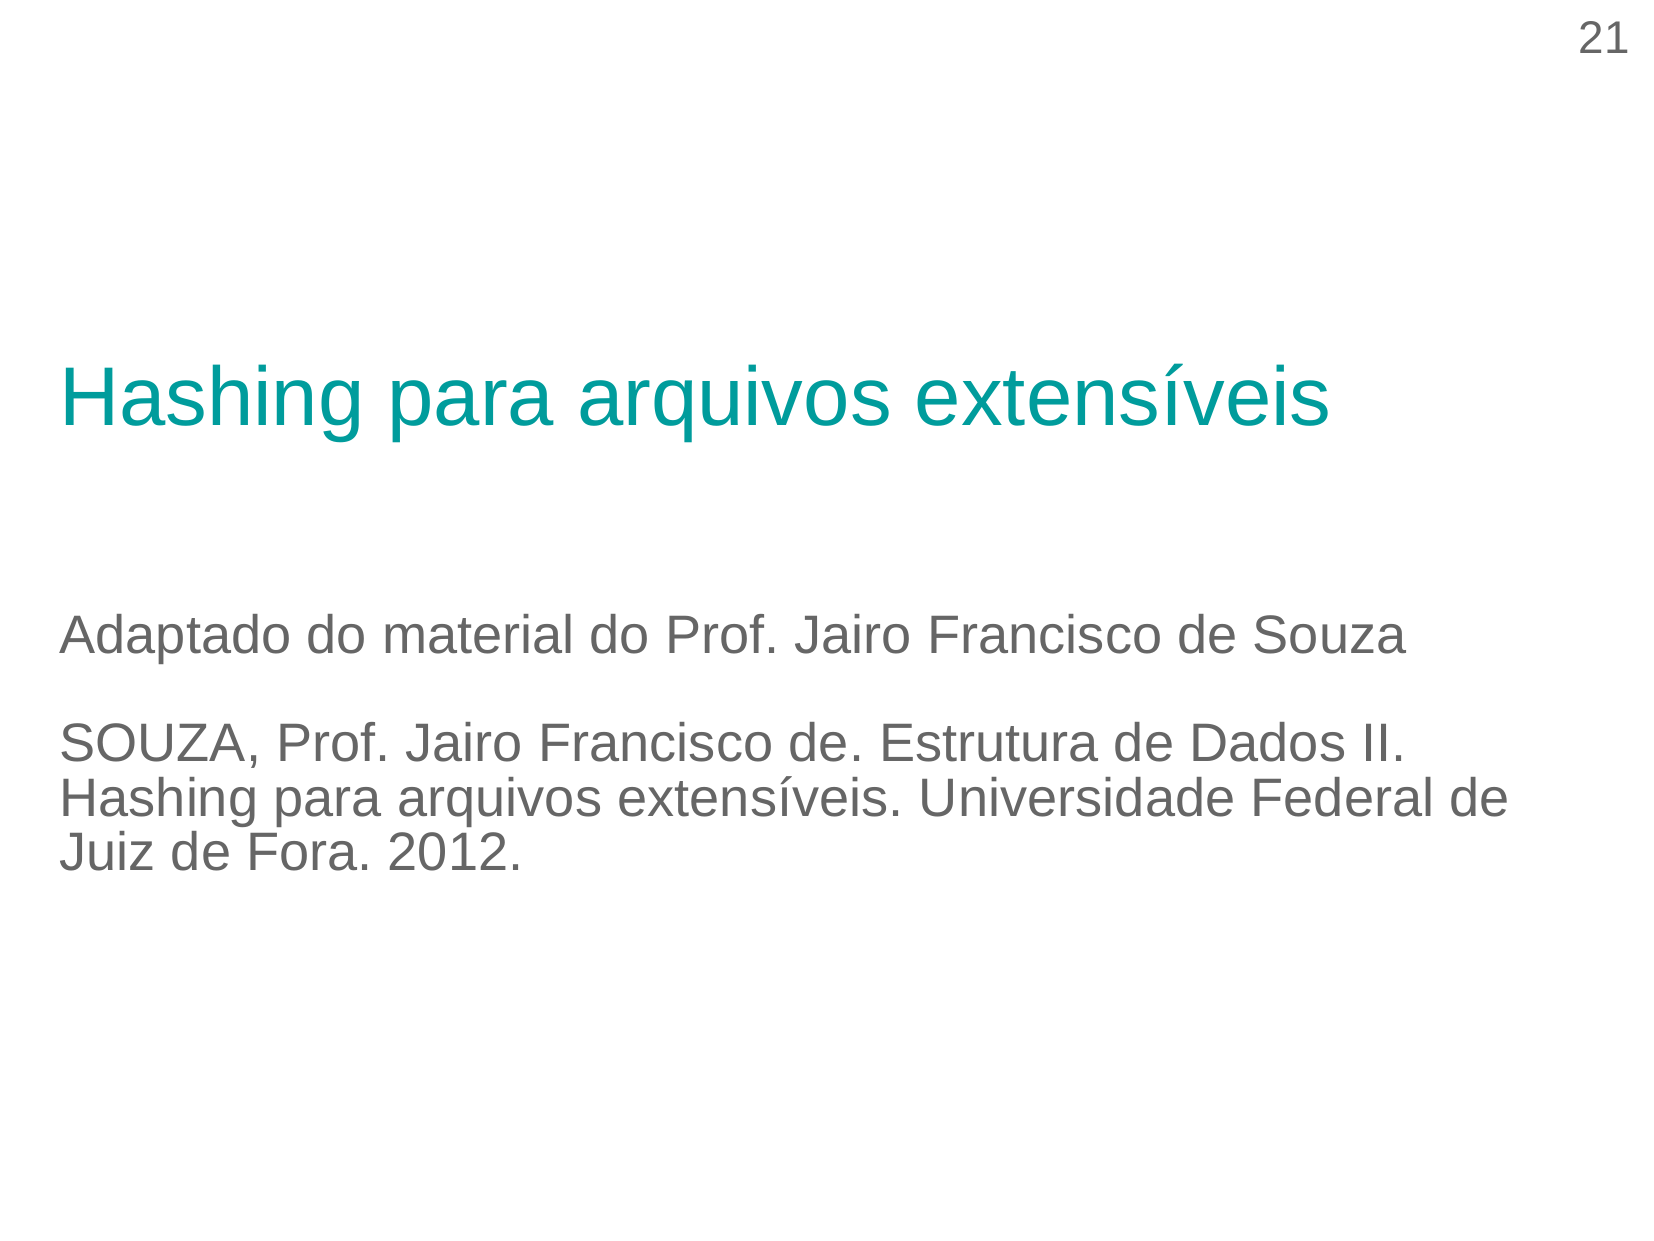

21
# Hashing para arquivos extensíveis Adaptado do material do Prof. Jairo Francisco de Souza SOUZA, Prof. Jairo Francisco de. Estrutura de Dados II. Hashing para arquivos extensíveis. Universidade Federal de Juiz de Fora. 2012.